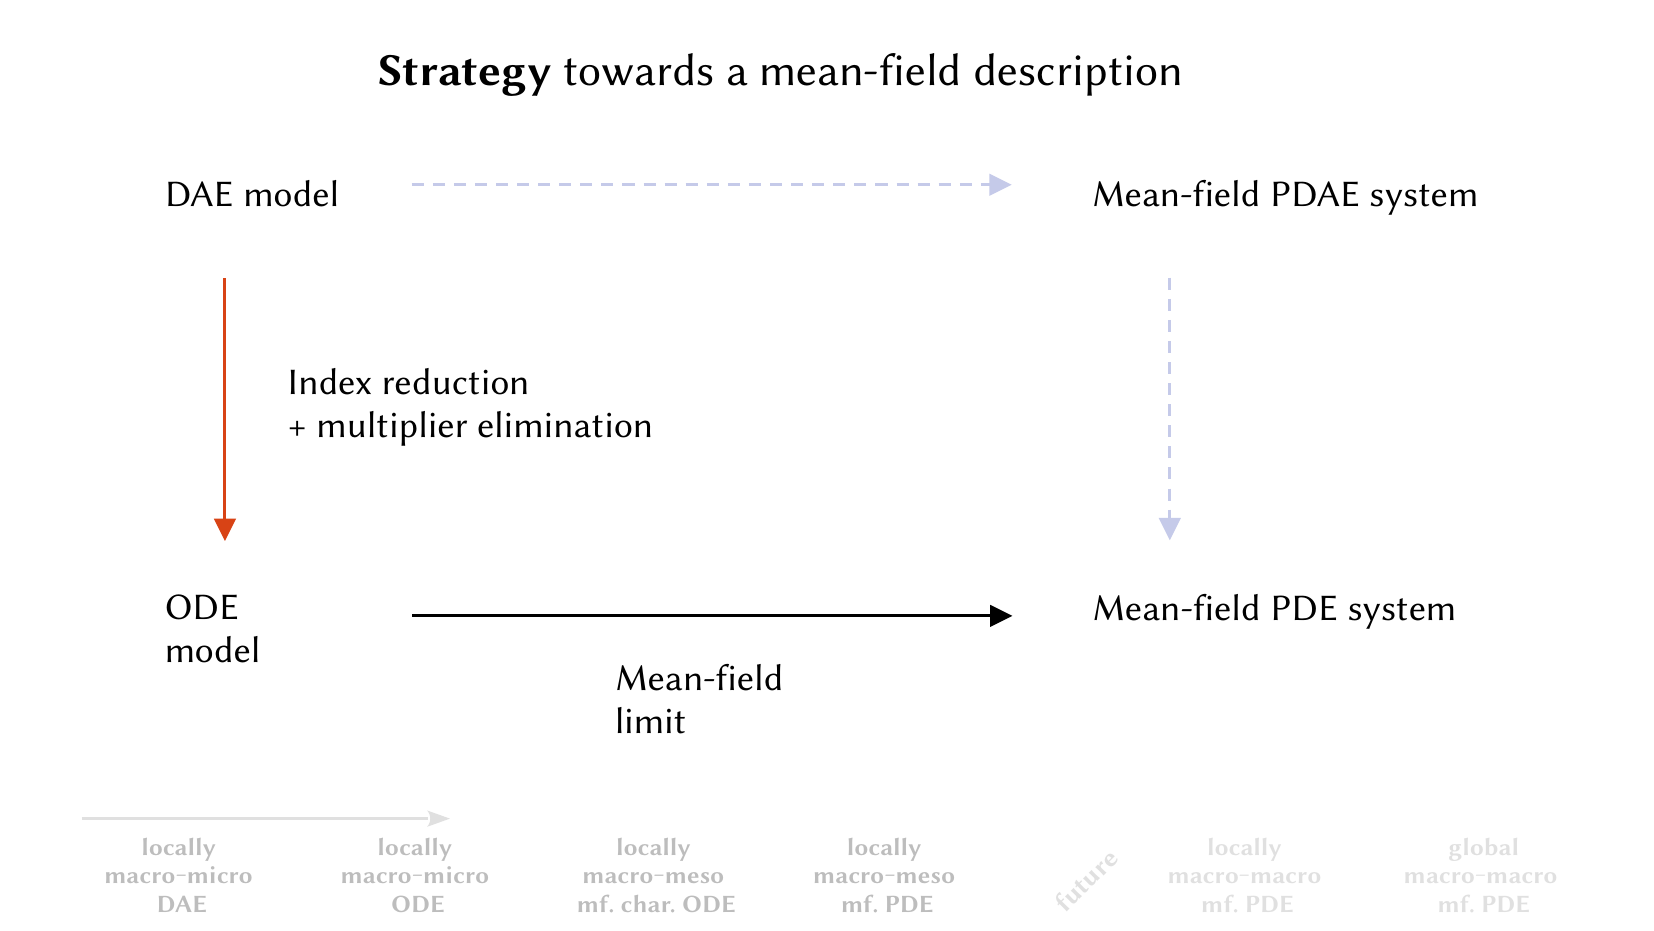

Strategy towards a mean-field description
DAE model
Mean-field PDAE system
Index reduction
+ multiplier elimination
ODE model
Mean-field PDE system
Mean-field
limit
locally
macro‒micro
DAE
locally
macro‒micro
ODE
locally
macro‒meso
mf. char. ODE
locally
macro‒meso
mf. PDE
locally
macro‒macro
mf. PDE
global
macro‒macro
mf. PDE
future